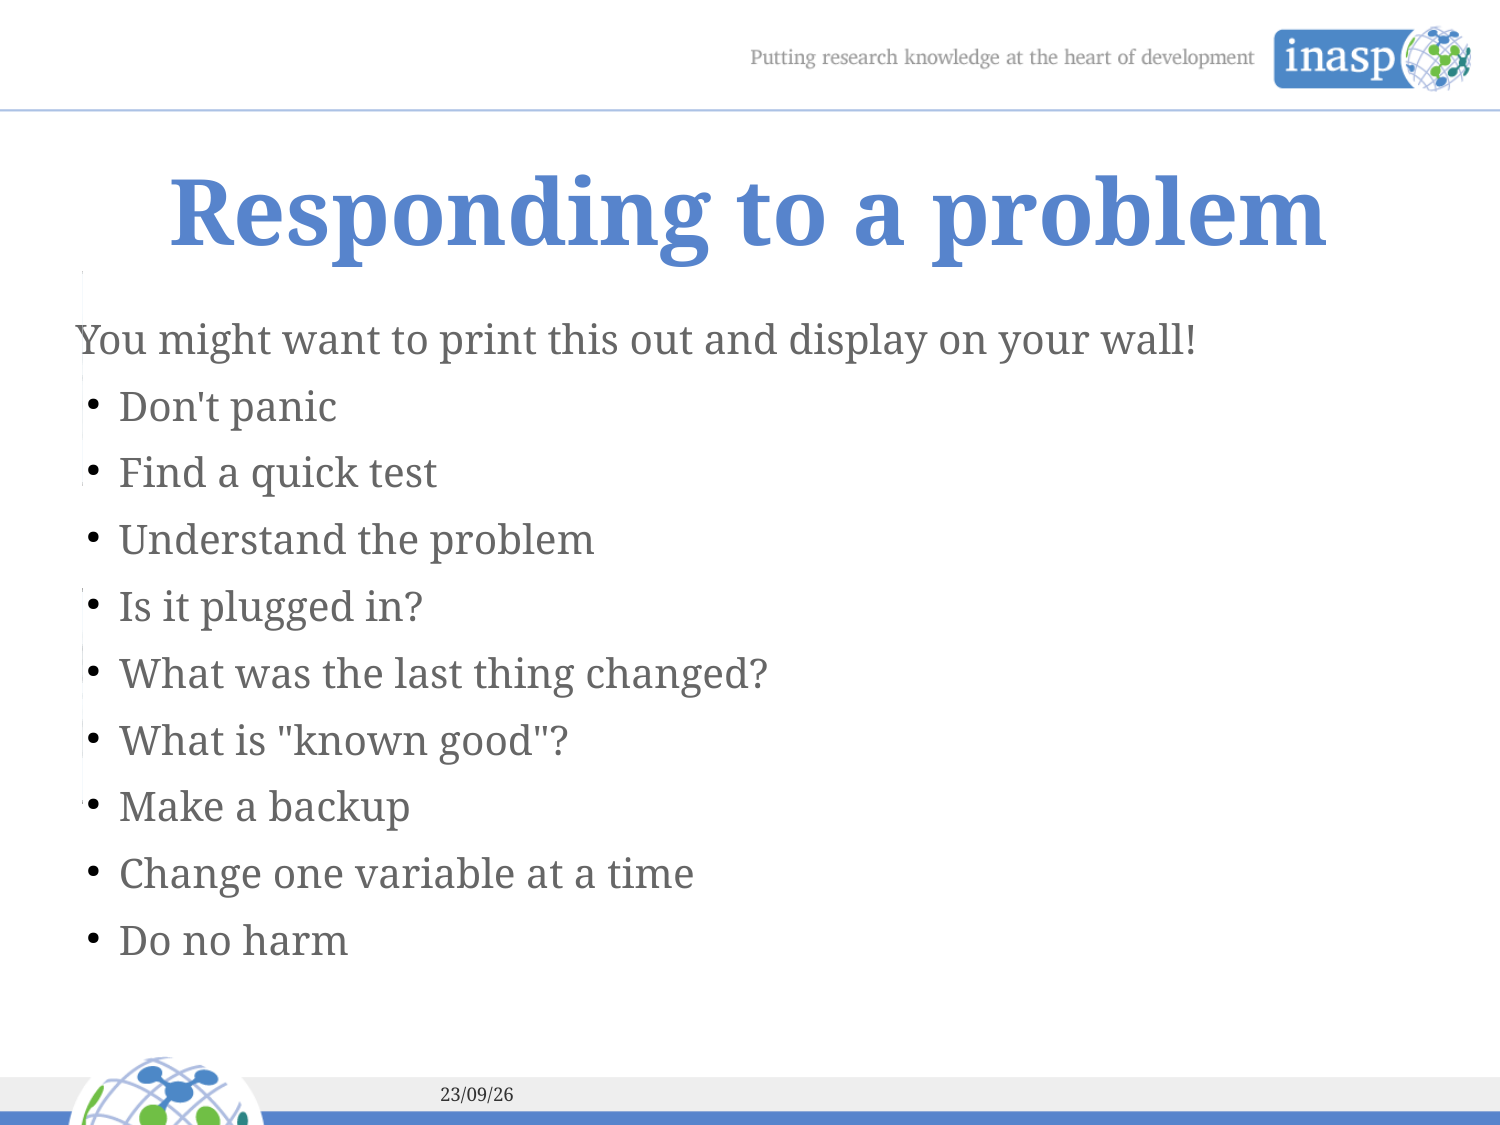

# Responding to a problem
You might want to print this out and display on your wall!
Don't panic
Find a quick test
Understand the problem
Is it plugged in?
What was the last thing changed?
What is "known good"?
Make a backup
Change one variable at a time
Do no harm